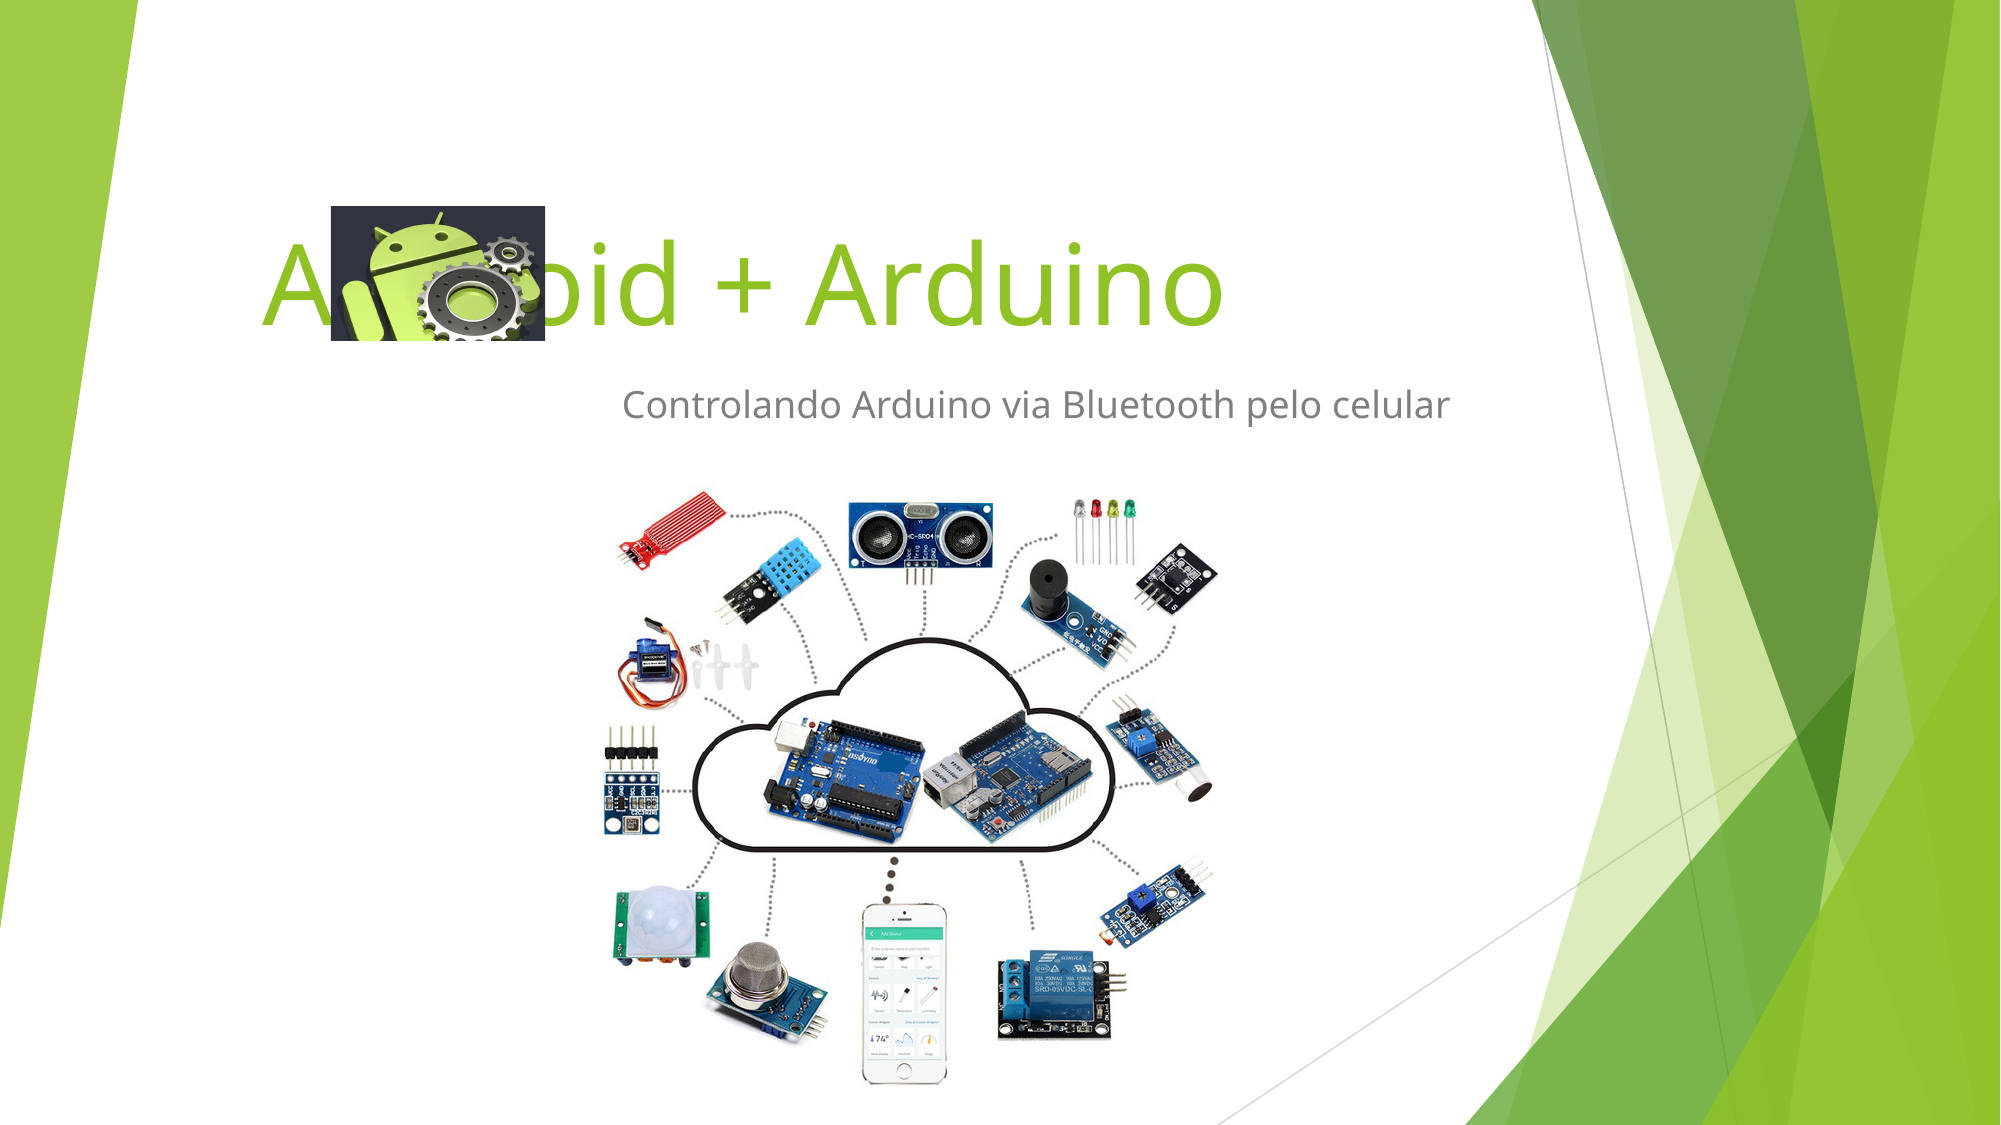

# Android + Arduino
Controlando Arduino via Bluetooth pelo celular